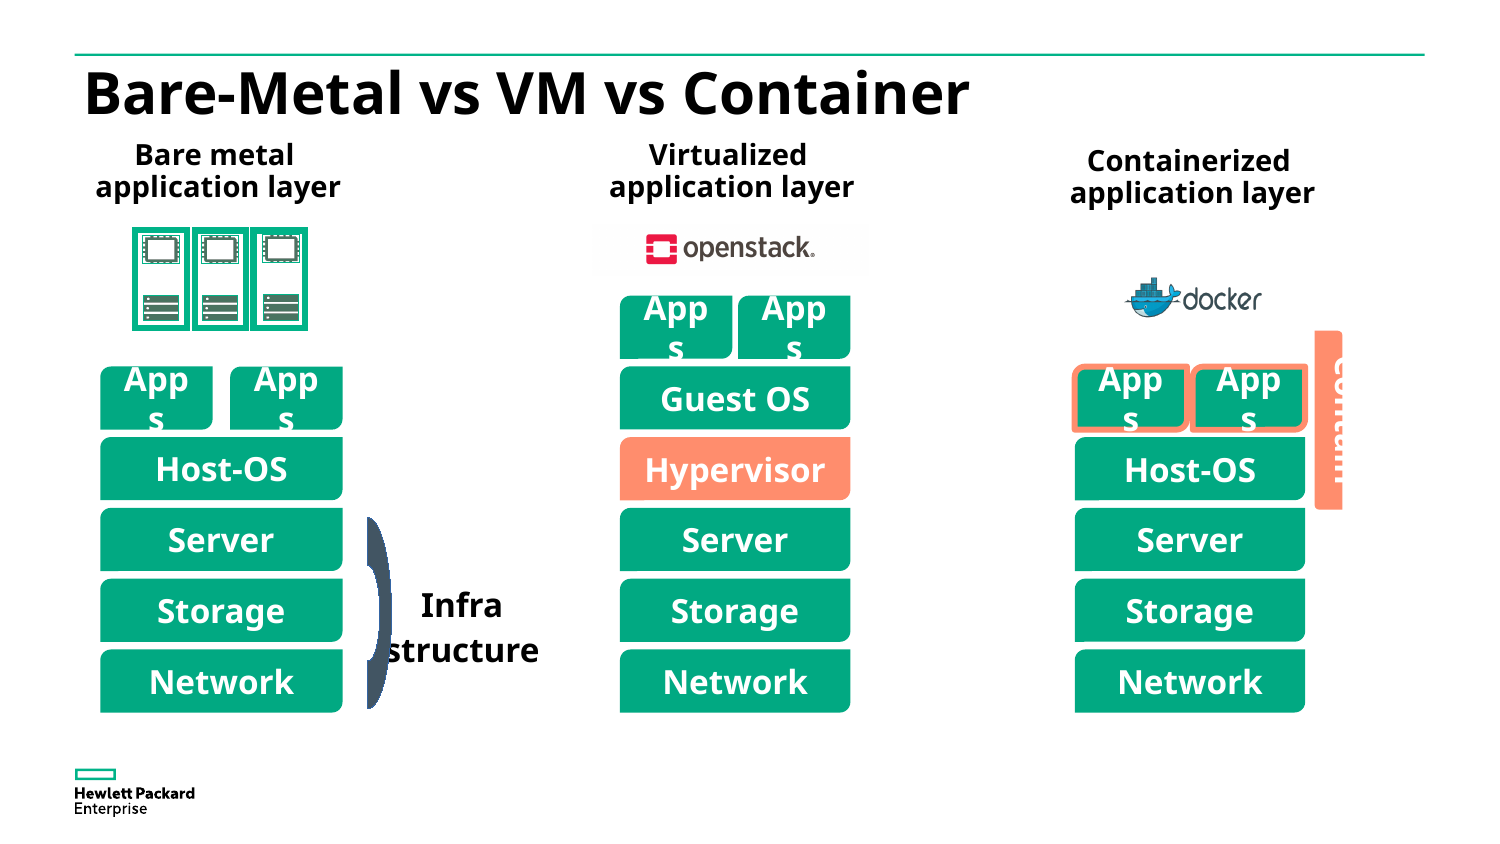

# Bare-Metal vs VM vs Container
Bare metal
application layer
Virtualized
application layer
Containerized
application layer
Apps
Apps
Guest OS
Apps
Apps
Apps
Apps
Container
Host-OS
Hypervisor
Host-OS
Server
Server
Server
Infra
structure
Storage
Storage
Storage
Network
Network
Network